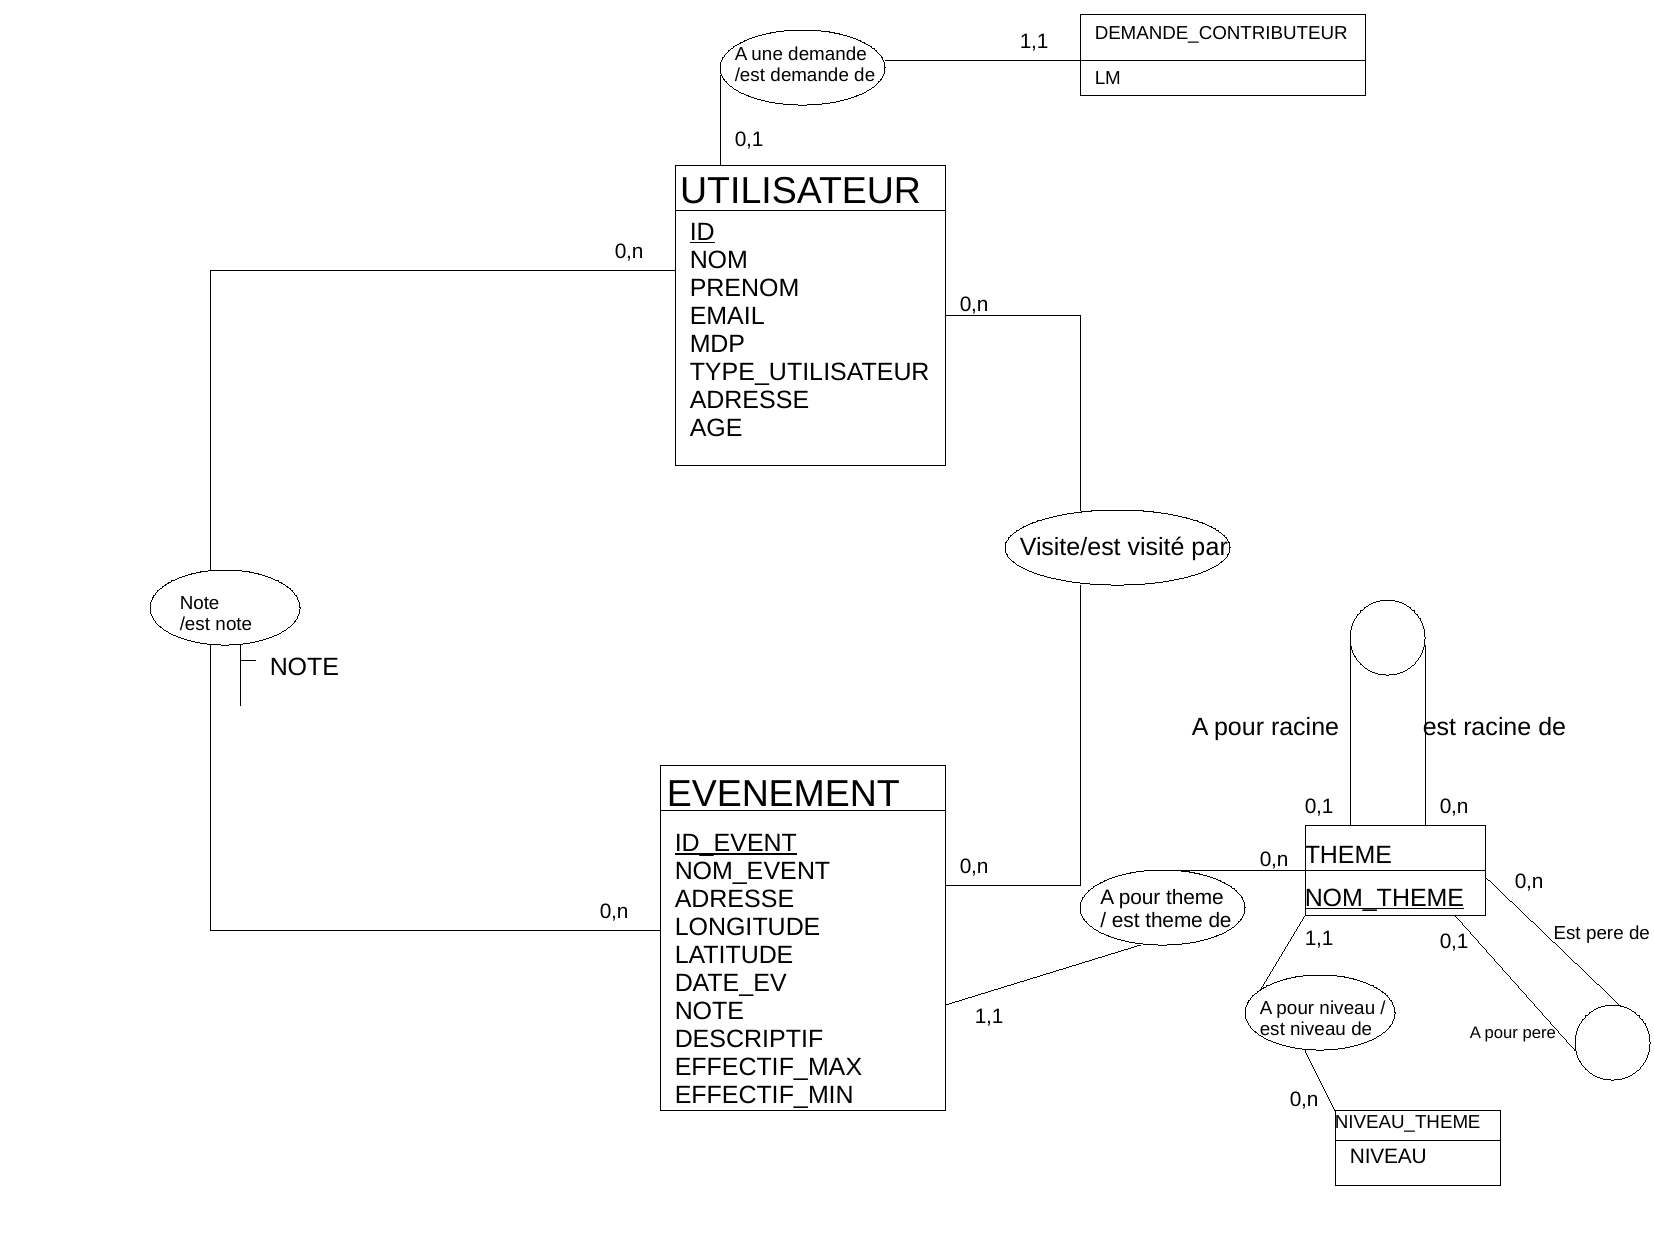

DEMANDE_CONTRIBUTEUR
1,1
A une demande
/est demande de
LM
0,1
UTILISATEUR
ID
NOM
PRENOM
EMAIL
MDP
TYPE_UTILISATEUR
ADRESSE
AGE
0,n
0,n
Visite/est visité par
Note
/est note
NOTE
 A pour racine est racine de
EVENEMENT
0,1
0,n
ID_EVENT
NOM_EVENT
ADRESSE
LONGITUDE
LATITUDE
DATE_EV
NOTE
DESCRIPTIF
EFFECTIF_MAX
EFFECTIF_MIN
THEME
0,n
0,n
0,n
NOM_THEME
A pour theme
/ est theme de
0,n
Est pere de
1,1
0,1
A pour niveau / est niveau de
1,1
A pour pere
0,n
NIVEAU_THEME
NIVEAU